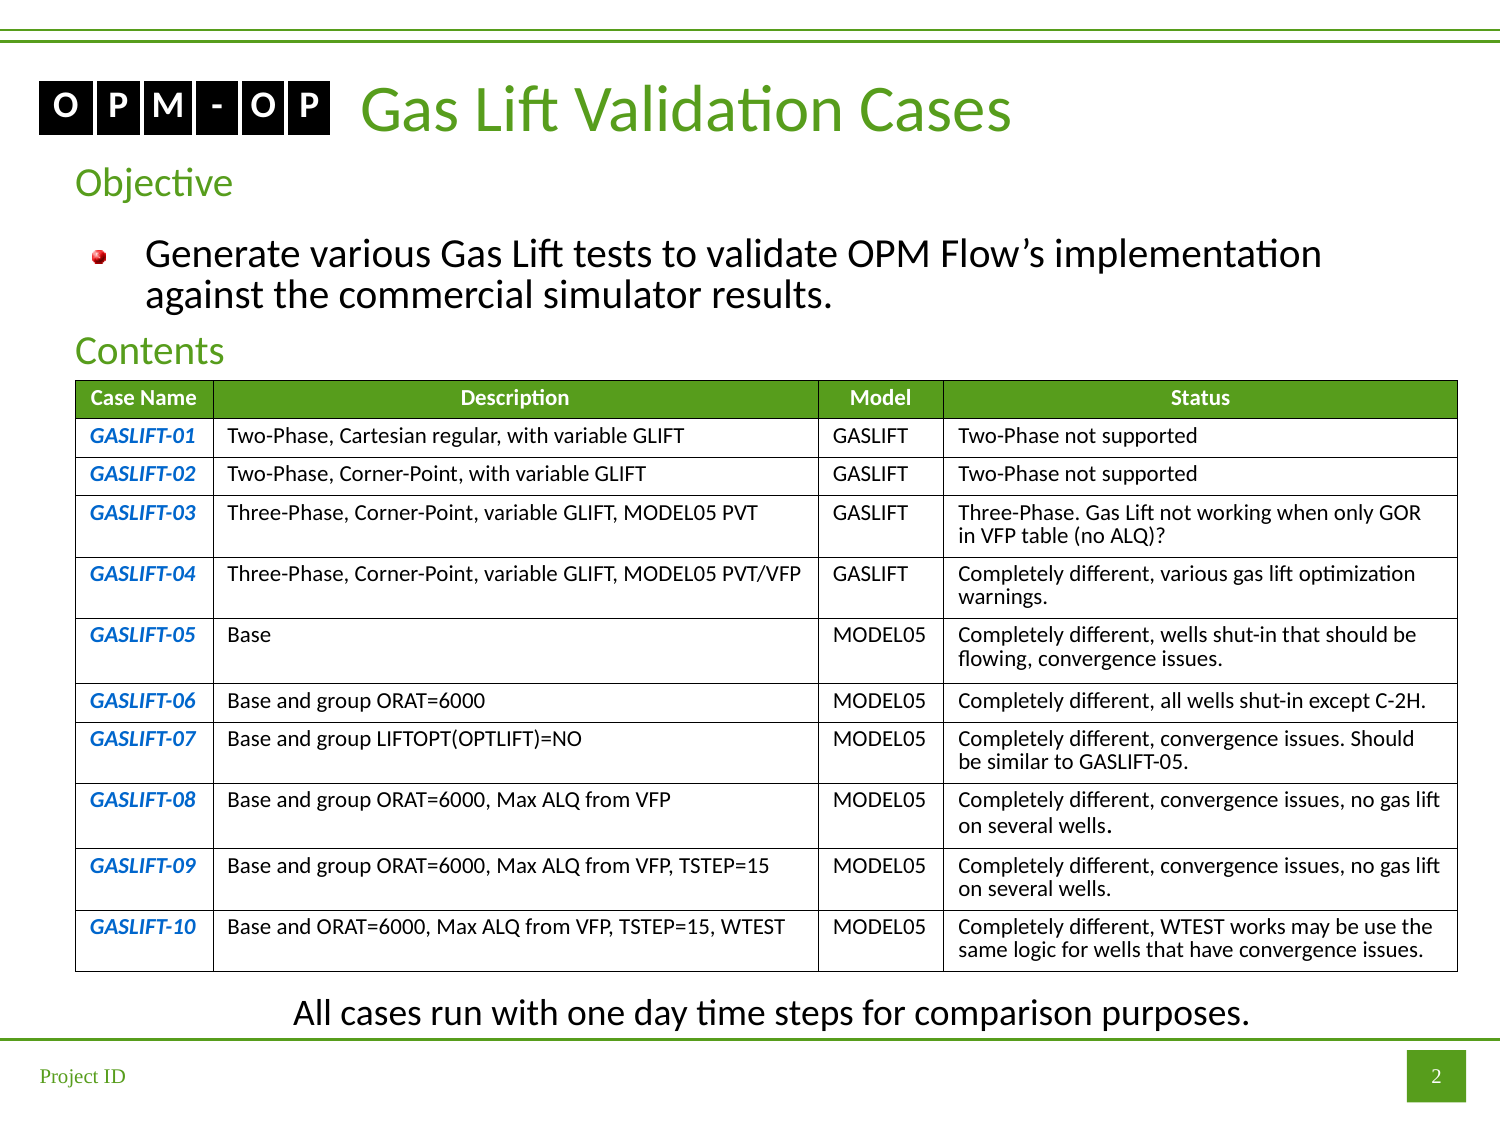

# Gas Lift Validation Cases
Objective
Generate various Gas Lift tests to validate OPM Flow’s implementation against the commercial simulator results.
Contents
| Case Name | Description | Model | Status |
| --- | --- | --- | --- |
| GASLIFT-01 | Two-Phase, Cartesian regular, with variable GLIFT | GASLIFT | Two-Phase not supported |
| GASLIFT-02 | Two-Phase, Corner-Point, with variable GLIFT | GASLIFT | Two-Phase not supported |
| GASLIFT-03 | Three-Phase, Corner-Point, variable GLIFT, MODEL05 PVT | GASLIFT | Three-Phase. Gas Lift not working when only GOR in VFP table (no ALQ)? |
| GASLIFT-04 | Three-Phase, Corner-Point, variable GLIFT, MODEL05 PVT/VFP | GASLIFT | Completely different, various gas lift optimization warnings. |
| GASLIFT-05 | Base | MODEL05 | Completely different, wells shut-in that should be flowing, convergence issues. |
| GASLIFT-06 | Base and group ORAT=6000 | MODEL05 | Completely different, all wells shut-in except C-2H. |
| GASLIFT-07 | Base and group LIFTOPT(OPTLIFT)=NO | MODEL05 | Completely different, convergence issues. Should be similar to GASLIFT-05. |
| GASLIFT-08 | Base and group ORAT=6000, Max ALQ from VFP | MODEL05 | Completely different, convergence issues, no gas lift on several wells. |
| GASLIFT-09 | Base and group ORAT=6000, Max ALQ from VFP, TSTEP=15 | MODEL05 | Completely different, convergence issues, no gas lift on several wells. |
| GASLIFT-10 | Base and ORAT=6000, Max ALQ from VFP, TSTEP=15, WTEST | MODEL05 | Completely different, WTEST works may be use the same logic for wells that have convergence issues. |
All cases run with one day time steps for comparison purposes.
Project ID
2